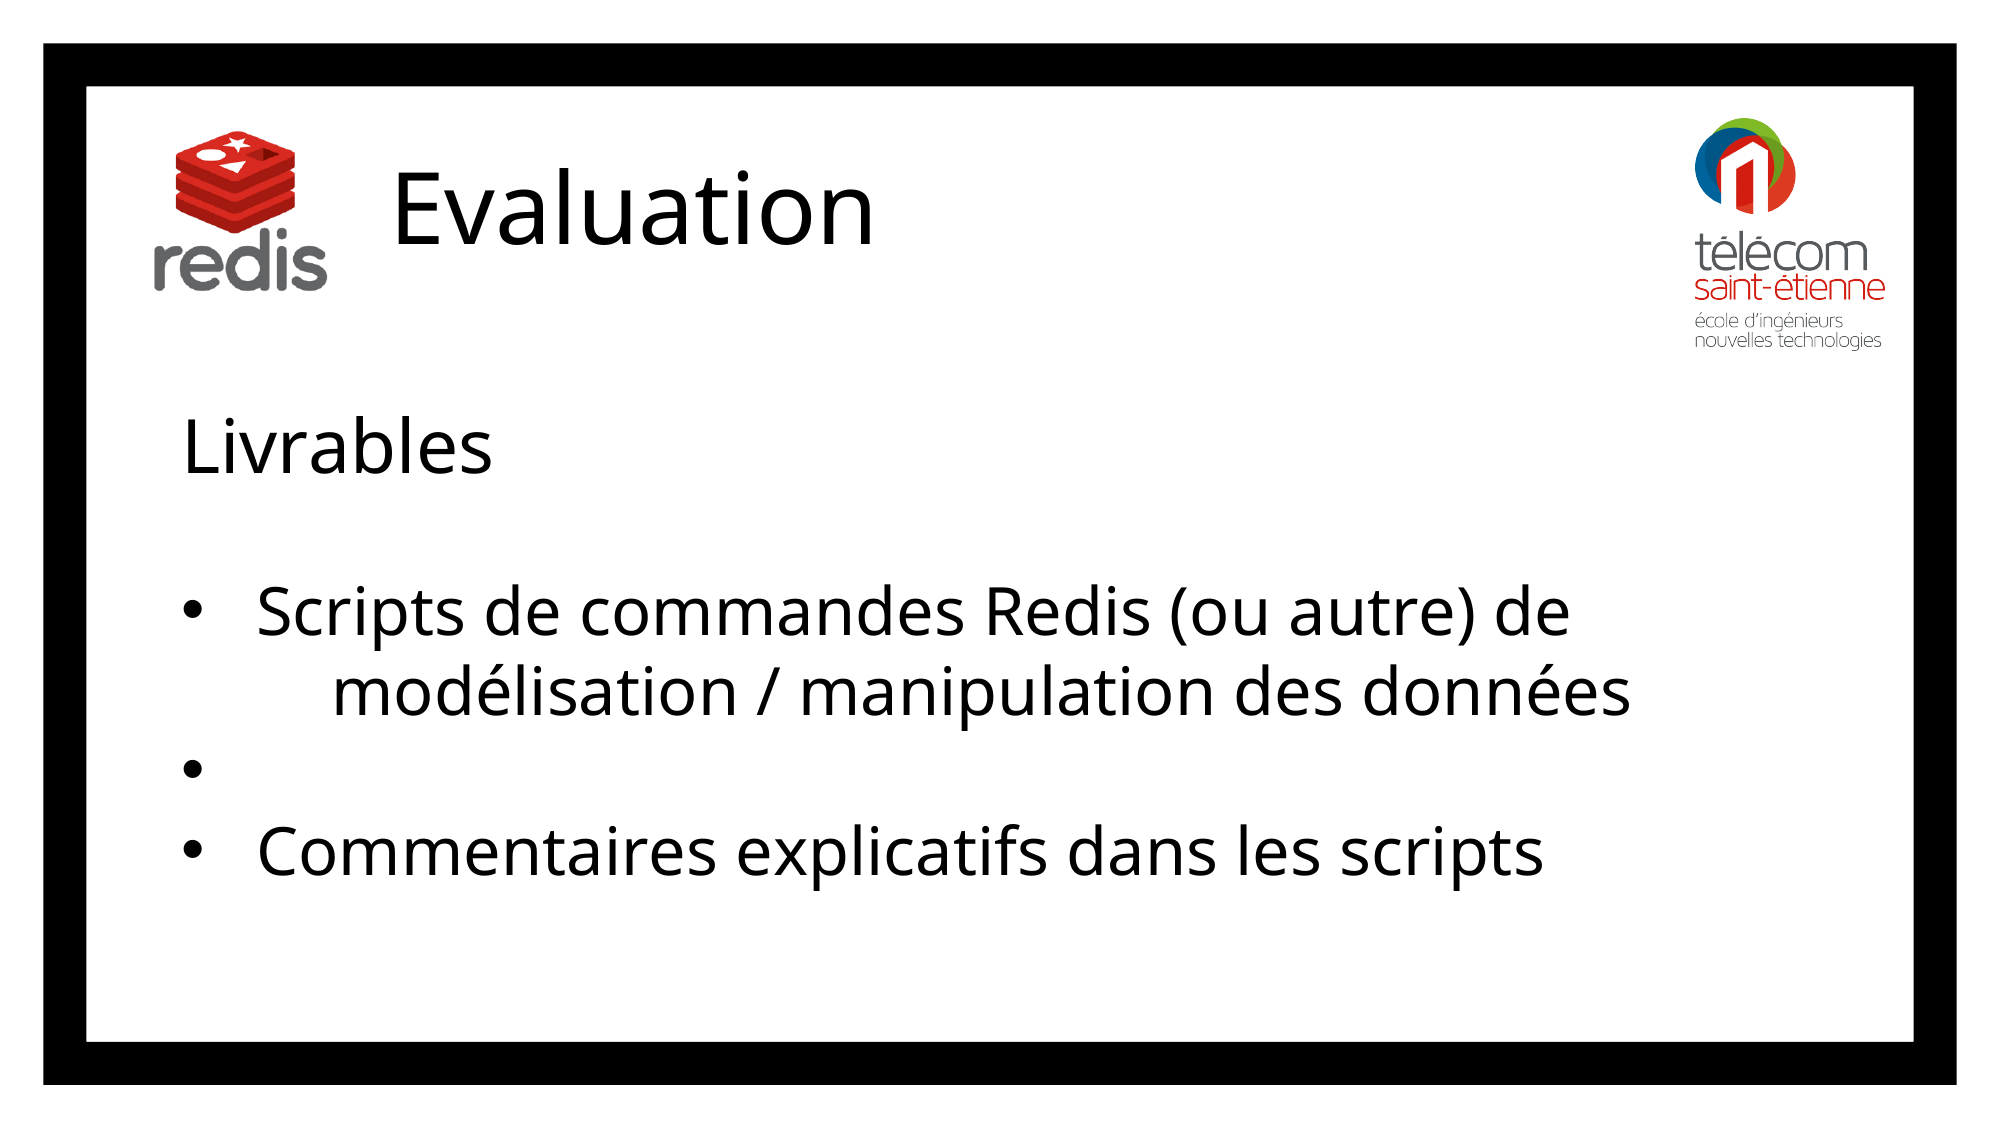

# Evaluation
Livrables
Scripts de commandes Redis (ou autre) de modélisation / manipulation des données
Commentaires explicatifs dans les scripts